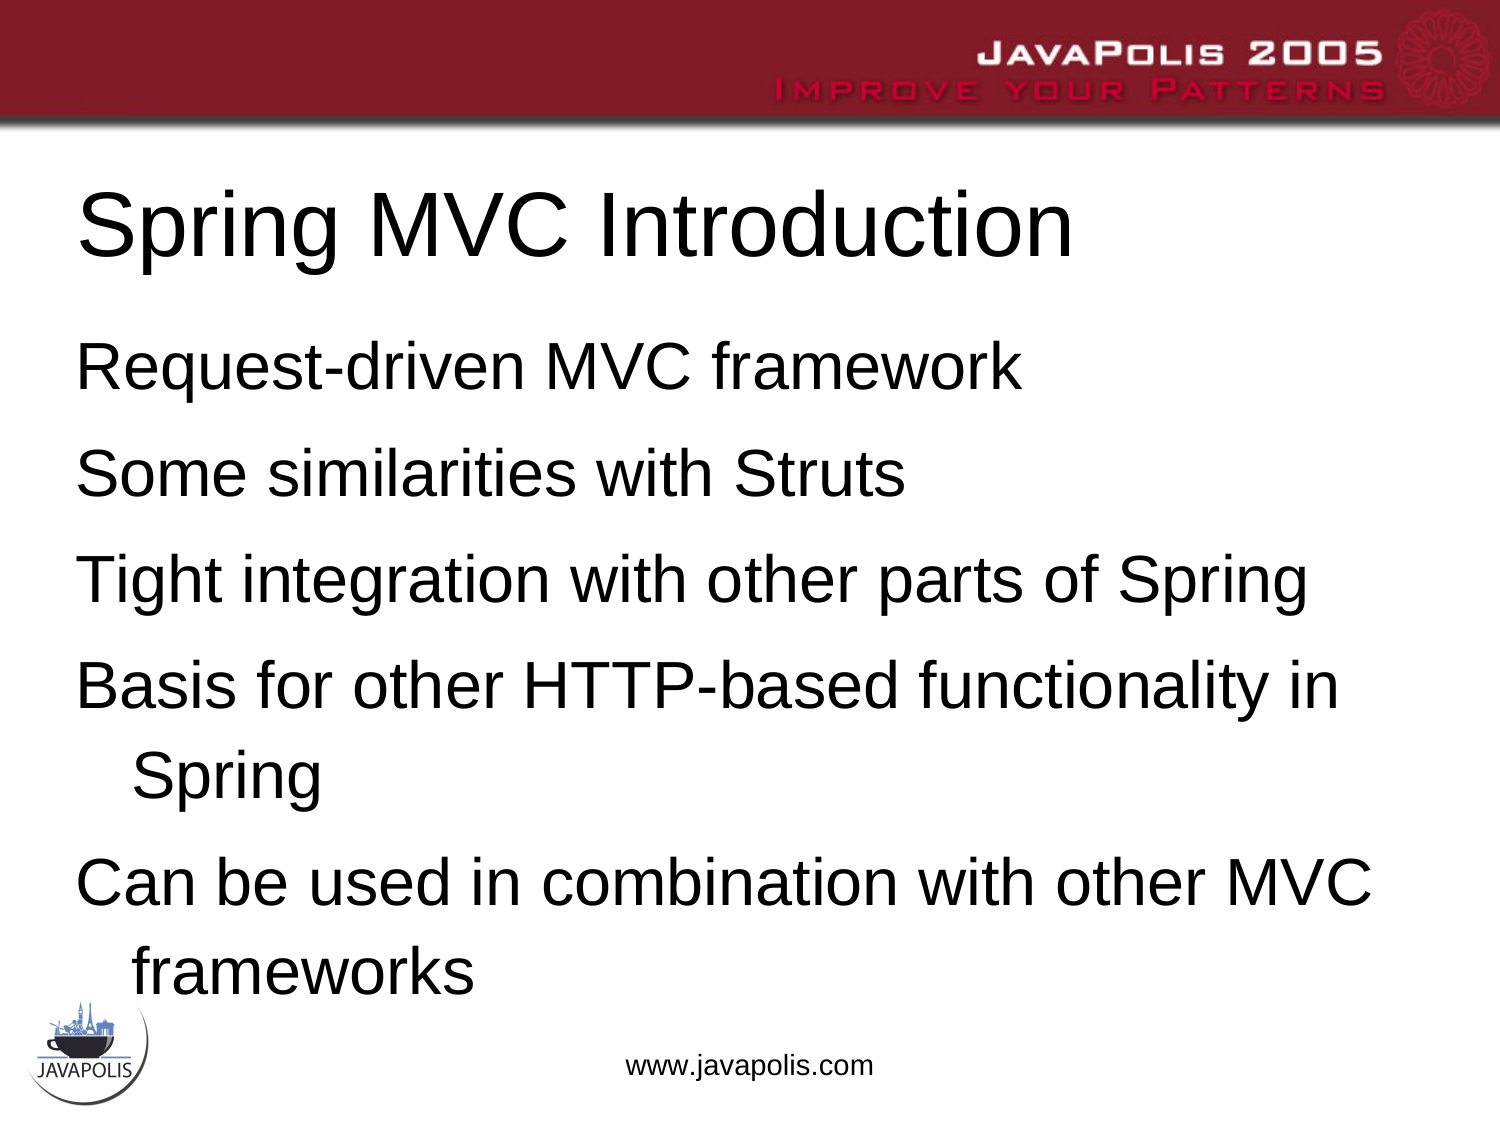

# Spring MVC Introduction
Request-driven MVC framework
Some similarities with Struts
Tight integration with other parts of Spring
Basis for other HTTP-based functionality in Spring
Can be used in combination with other MVC frameworks